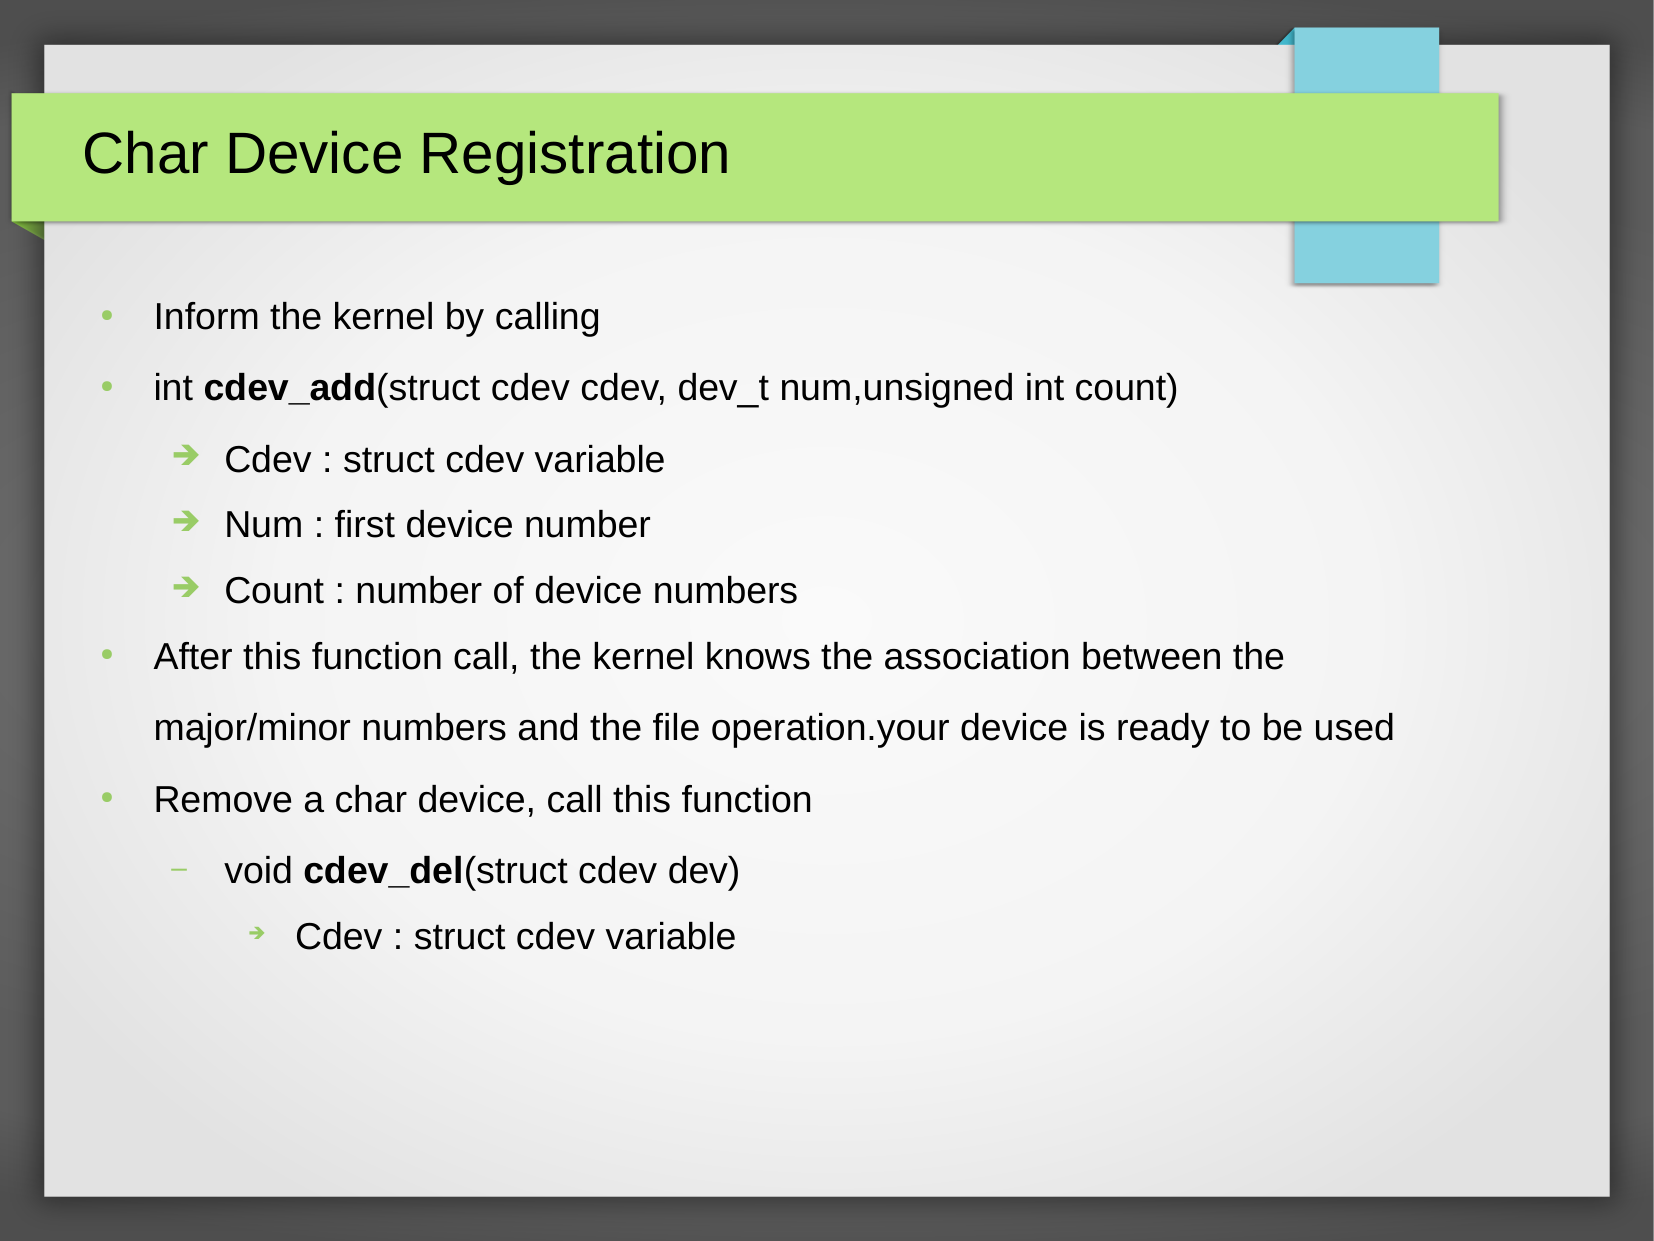

# Char Device Registration
Inform the kernel by calling
int cdev_add(struct cdev cdev, dev_t num,unsigned int count)
Cdev : struct cdev variable
Num : first device number
Count : number of device numbers
After this function call, the kernel knows the association between the
major/minor numbers and the file operation.your device is ready to be used
Remove a char device, call this function
void cdev_del(struct cdev dev)
Cdev : struct cdev variable